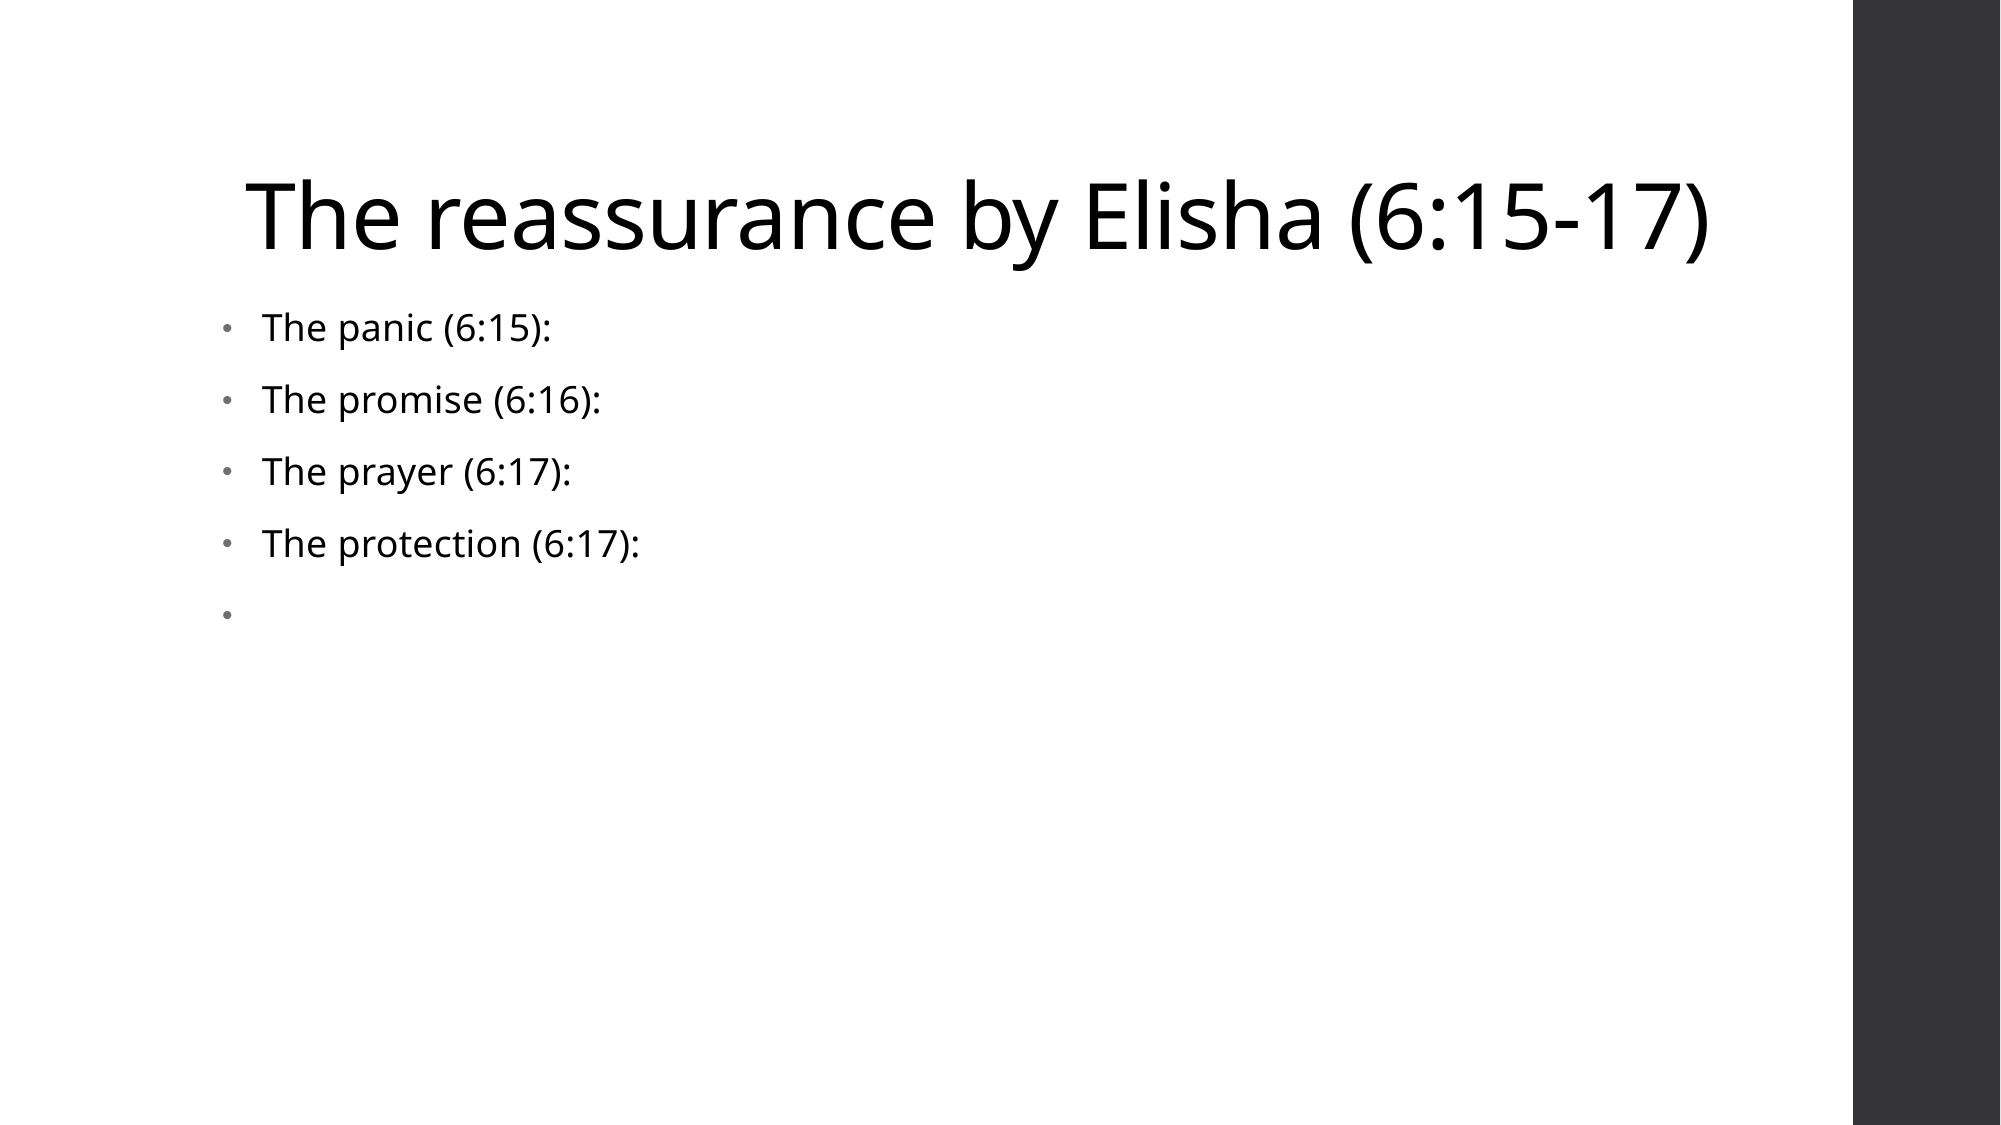

# The reassurance by Elisha (6:15-17)
 The panic (6:15):
 The promise (6:16):
 The prayer (6:17):
 The protection (6:17):